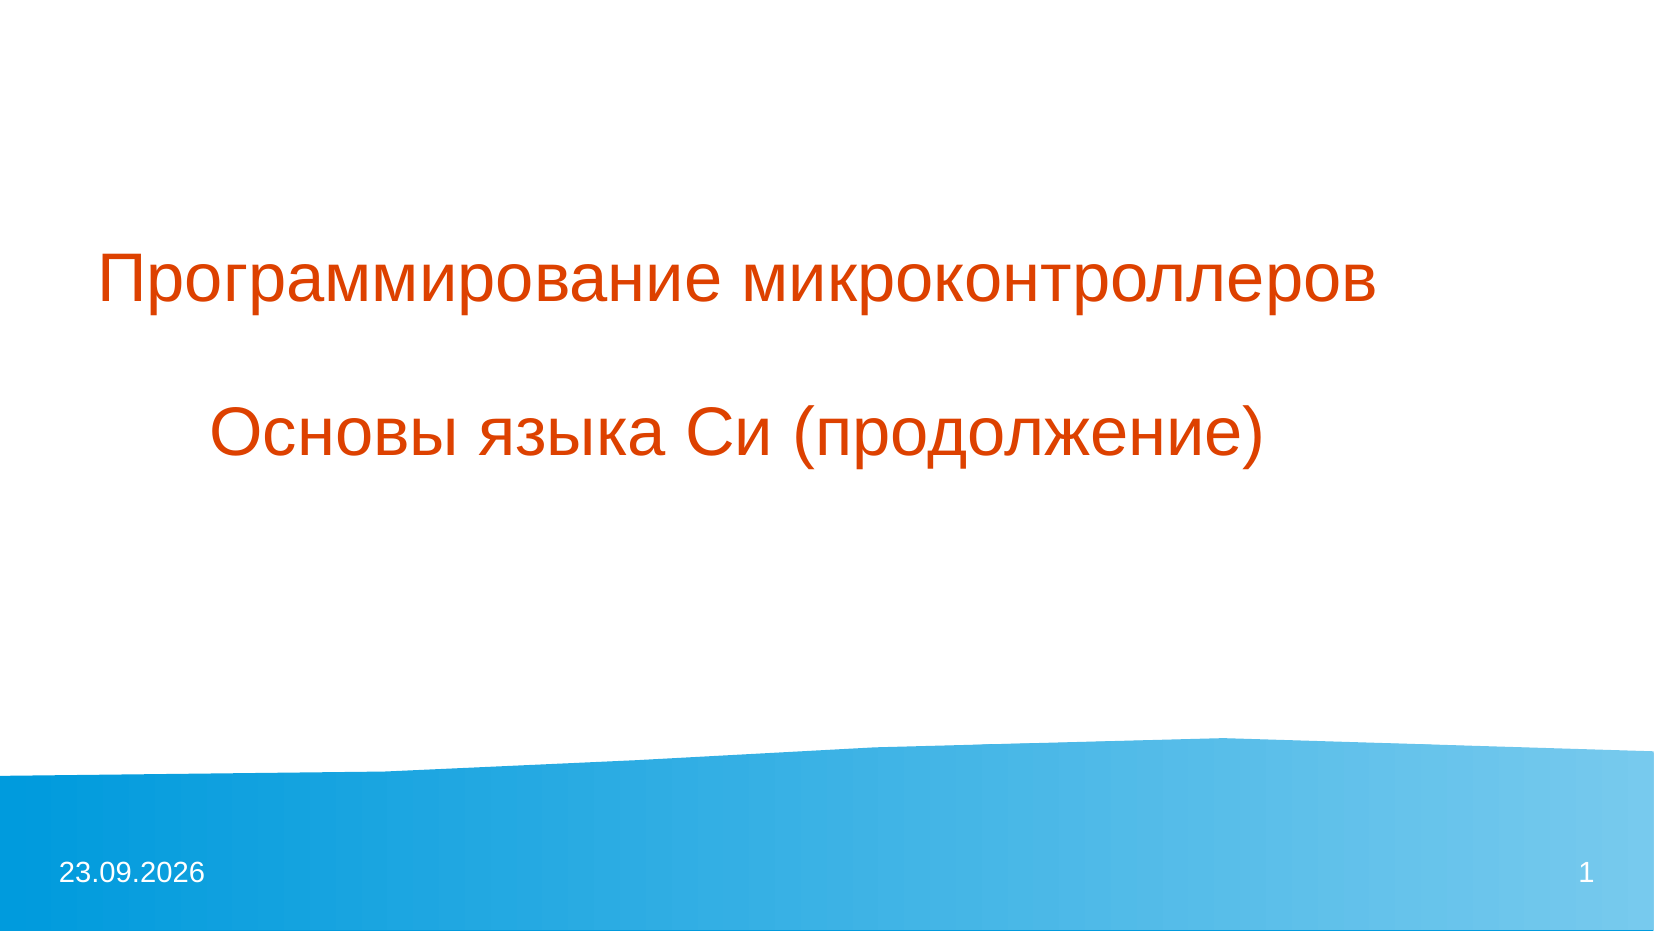

# Программирование микроконтроллеров Основы языка Си (продолжение)